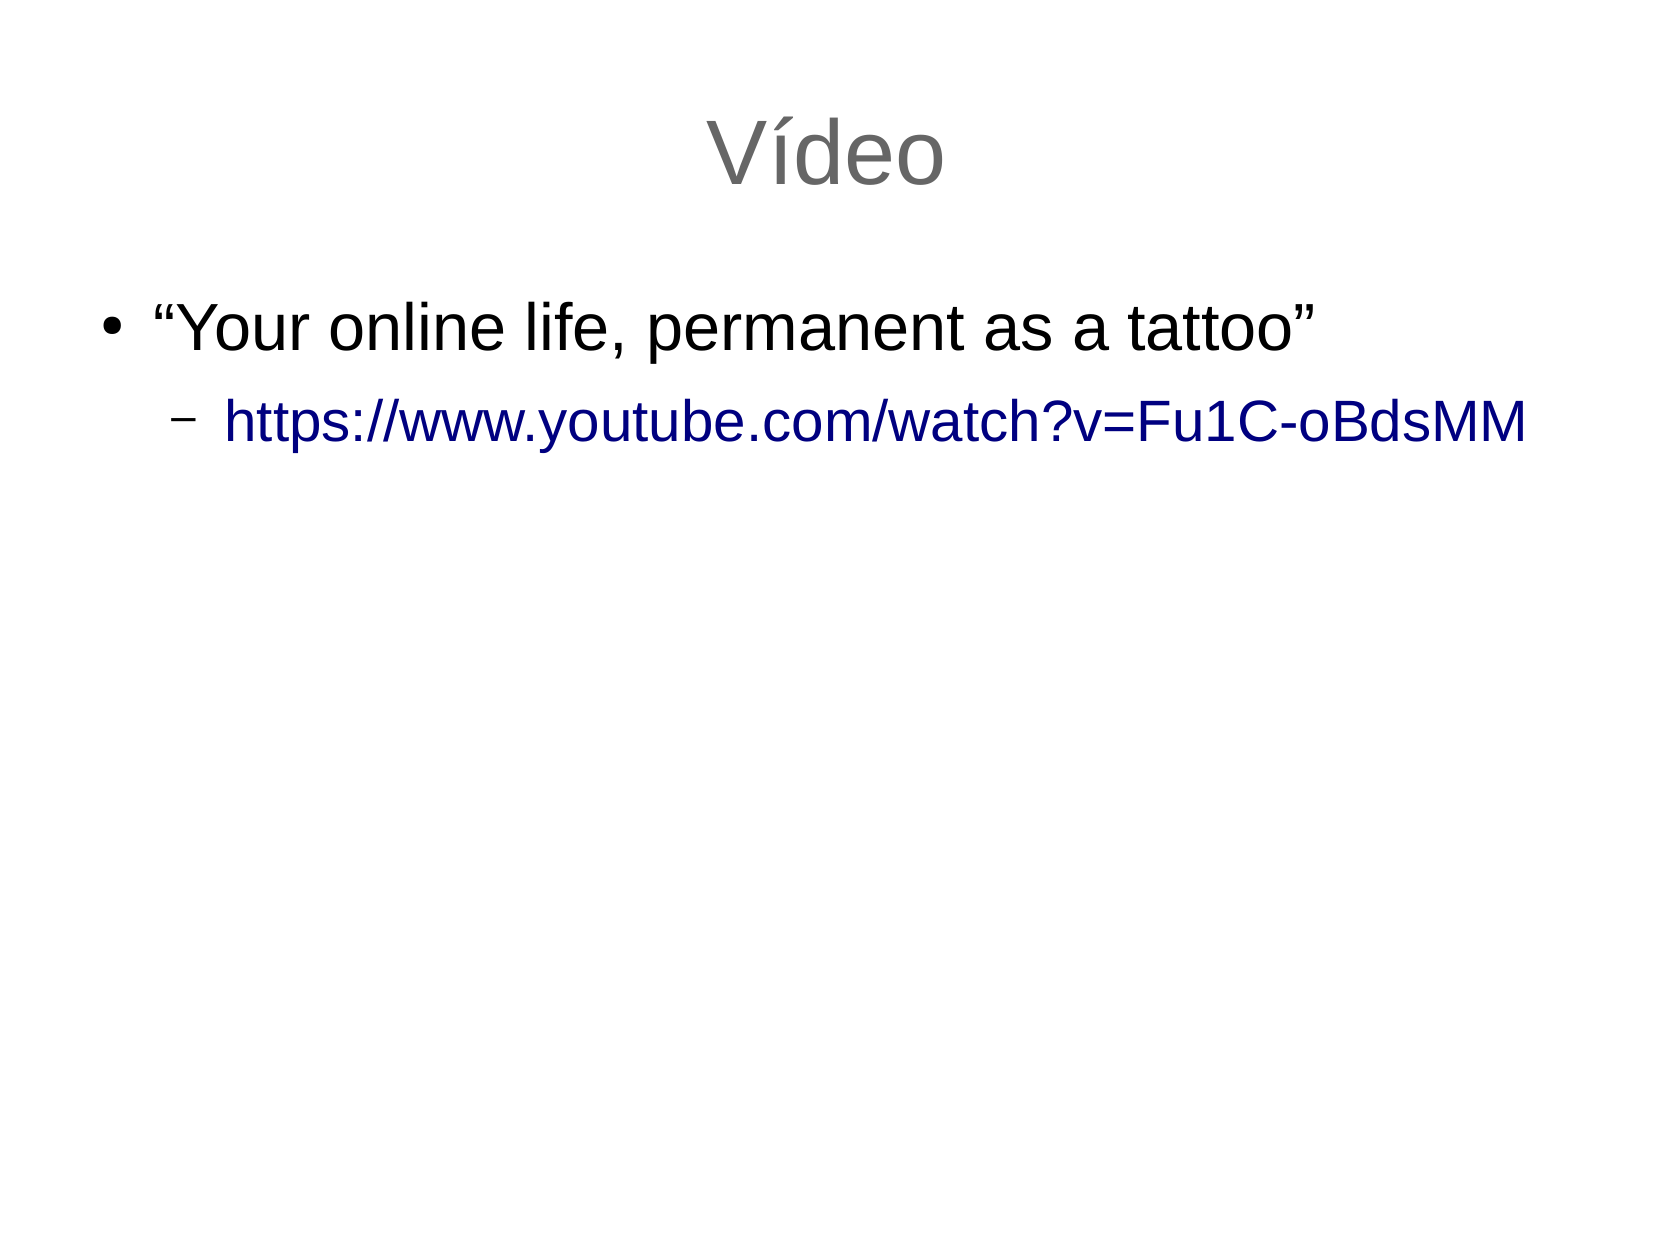

# Vídeo
“Your online life, permanent as a tattoo”
https://www.youtube.com/watch?v=Fu1C-oBdsMM